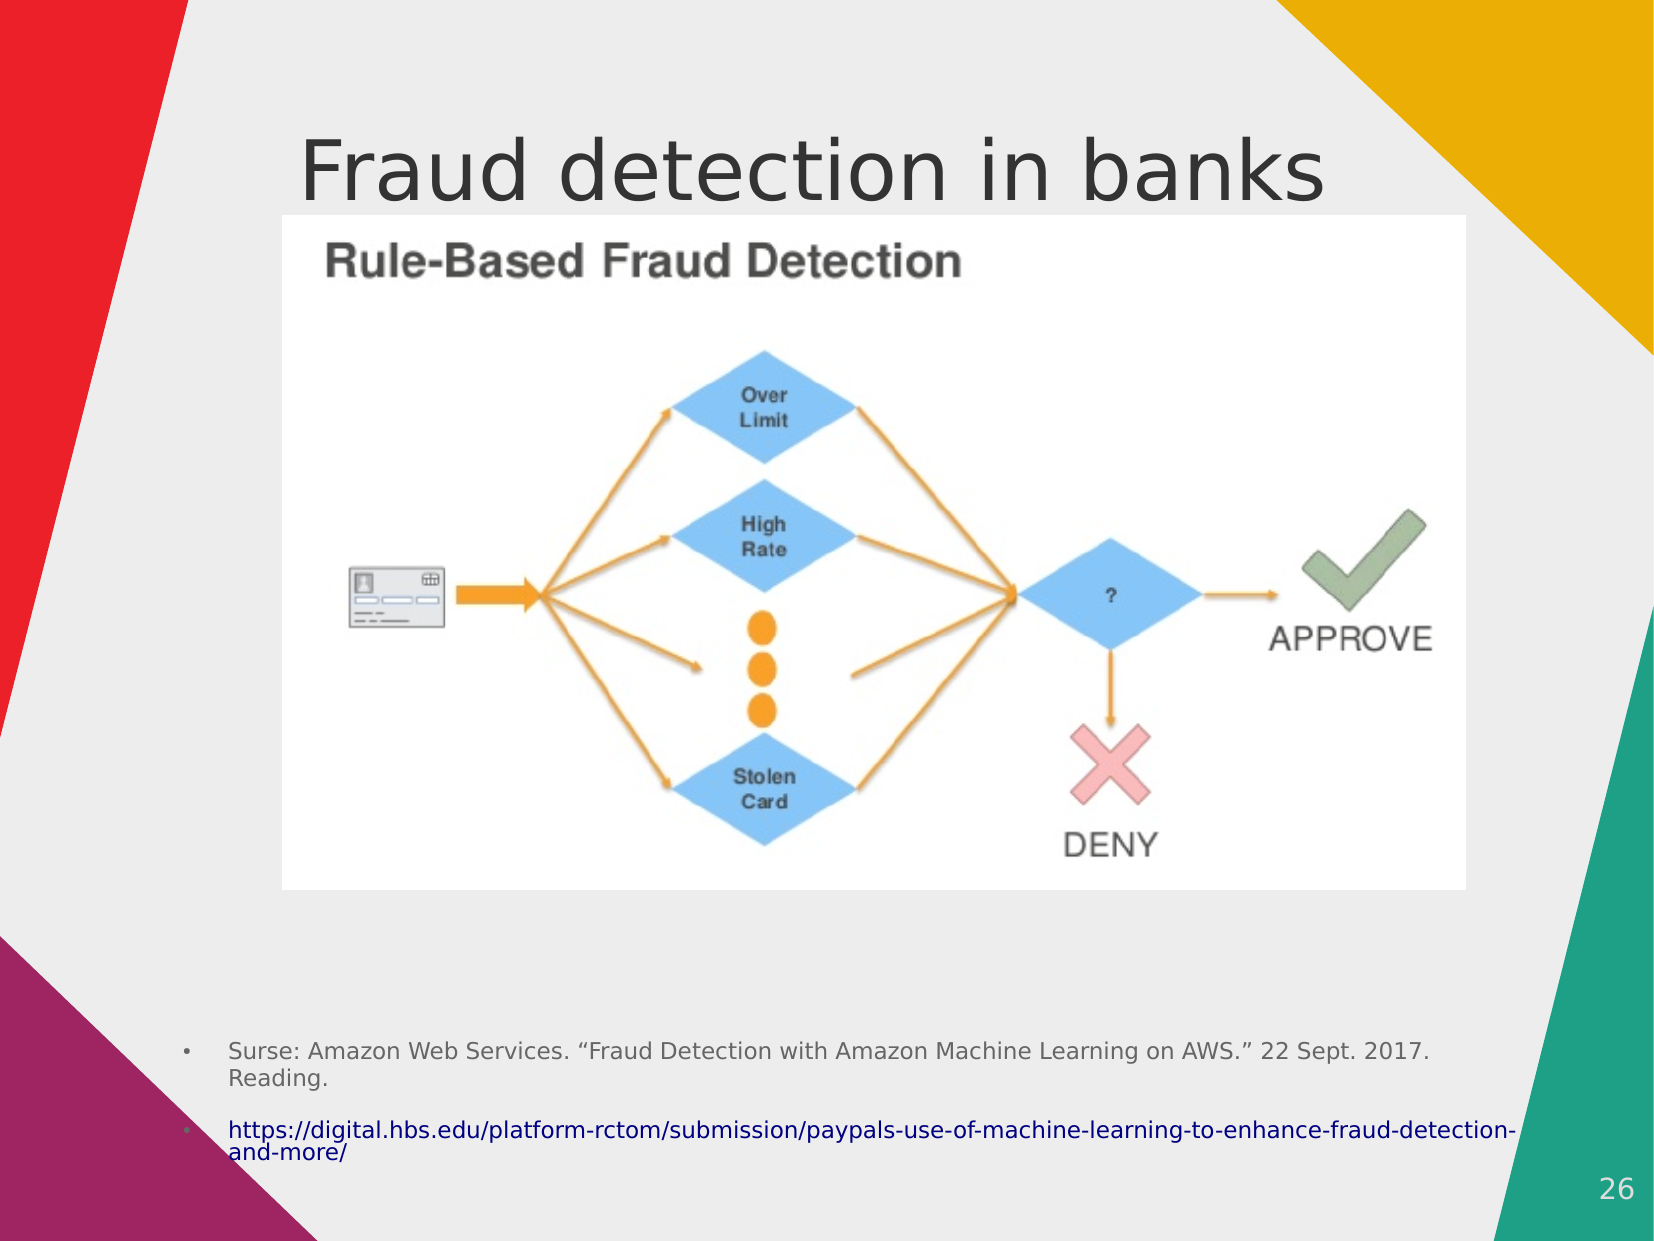

# Fraud detection in banks
Surse: Amazon Web Services. “Fraud Detection with Amazon Machine Learning on AWS.” 22 Sept. 2017. Reading.
https://digital.hbs.edu/platform-rctom/submission/paypals-use-of-machine-learning-to-enhance-fraud-detection-and-more/
26